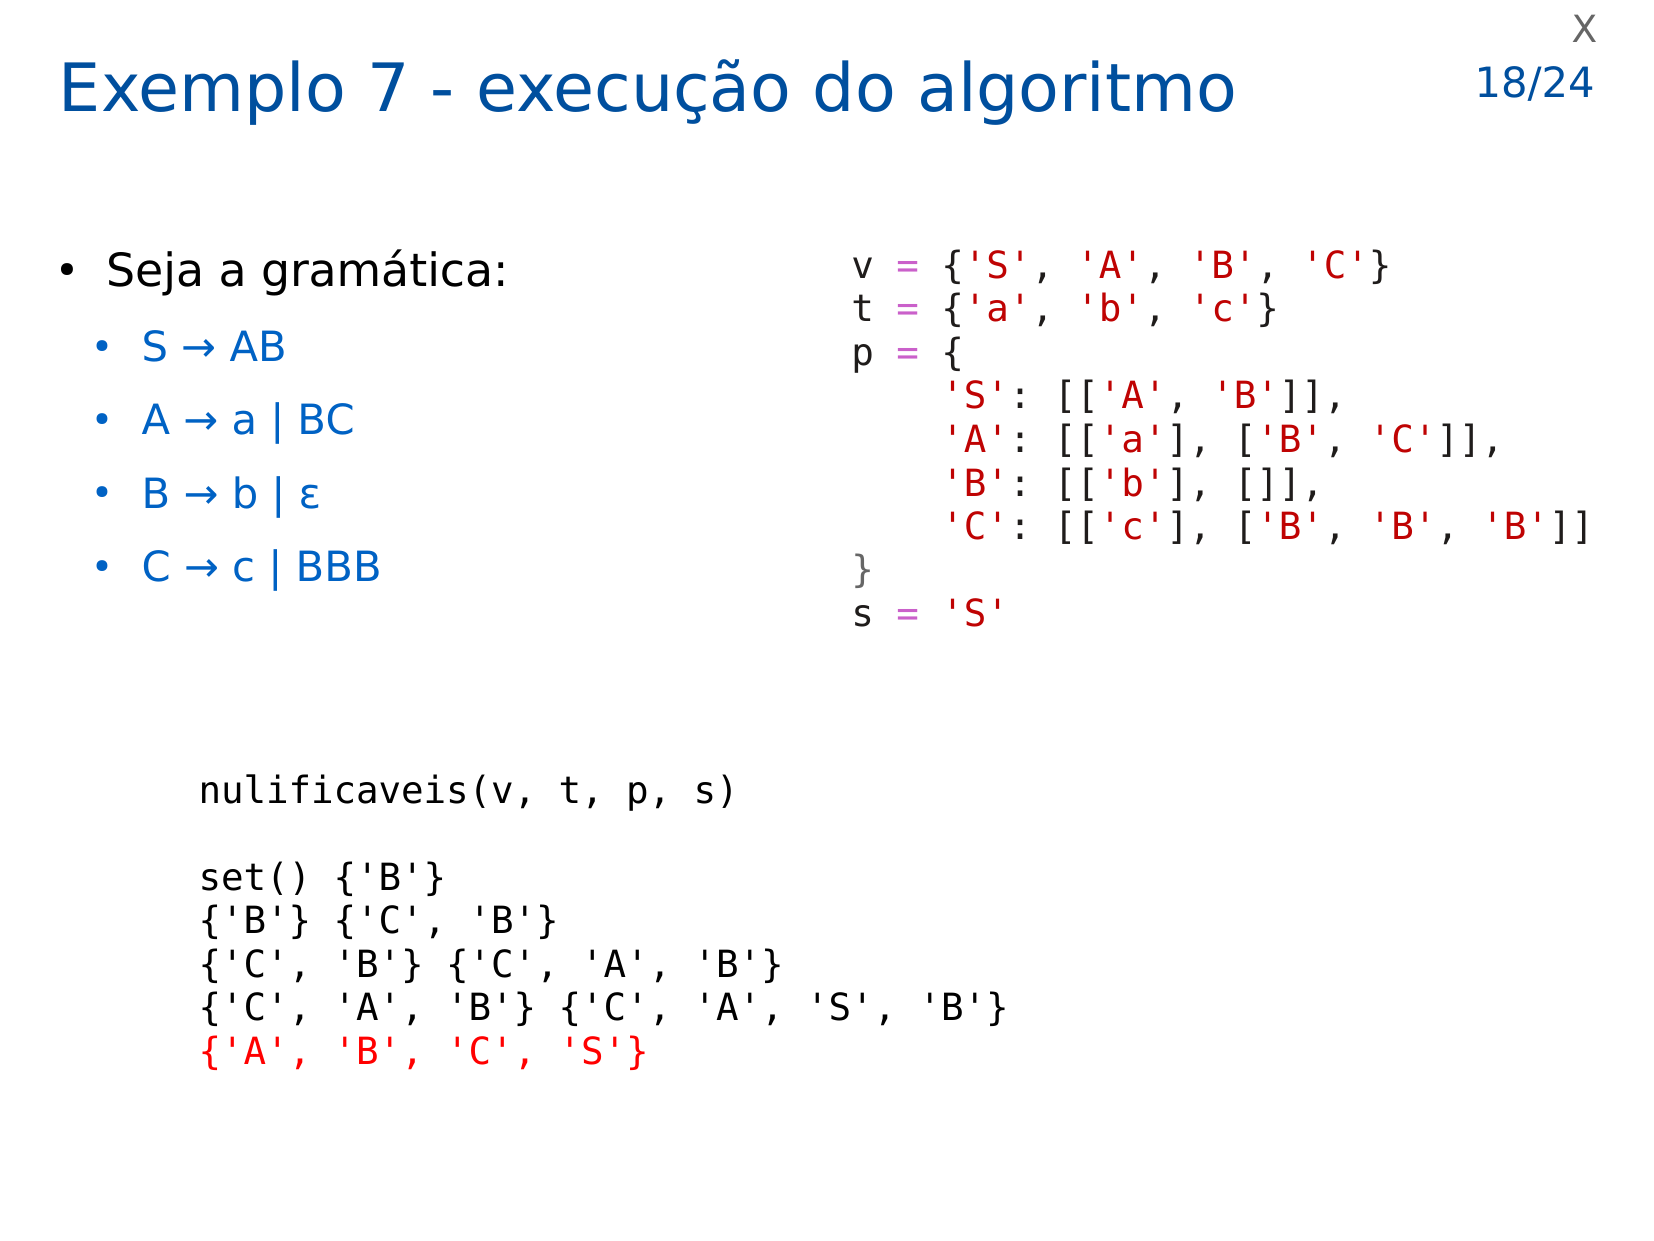

X
# Exemplo 7 - execução do algoritmo
18
Seja a gramática:
S → AB
A → a | BC
B → b | ε
C → c | BBB
v = {'S', 'A', 'B', 'C'}
t = {'a', 'b', 'c'}
p = {
 'S': [['A', 'B']],
 'A': [['a'], ['B', 'C']],
 'B': [['b'], []],
 'C': [['c'], ['B', 'B', 'B']]
}
s = 'S'
nulificaveis(v, t, p, s)
set() {'B'}
{'B'} {'C', 'B'}
{'C', 'B'} {'C', 'A', 'B'}
{'C', 'A', 'B'} {'C', 'A', 'S', 'B'}
{'A', 'B', 'C', 'S'}